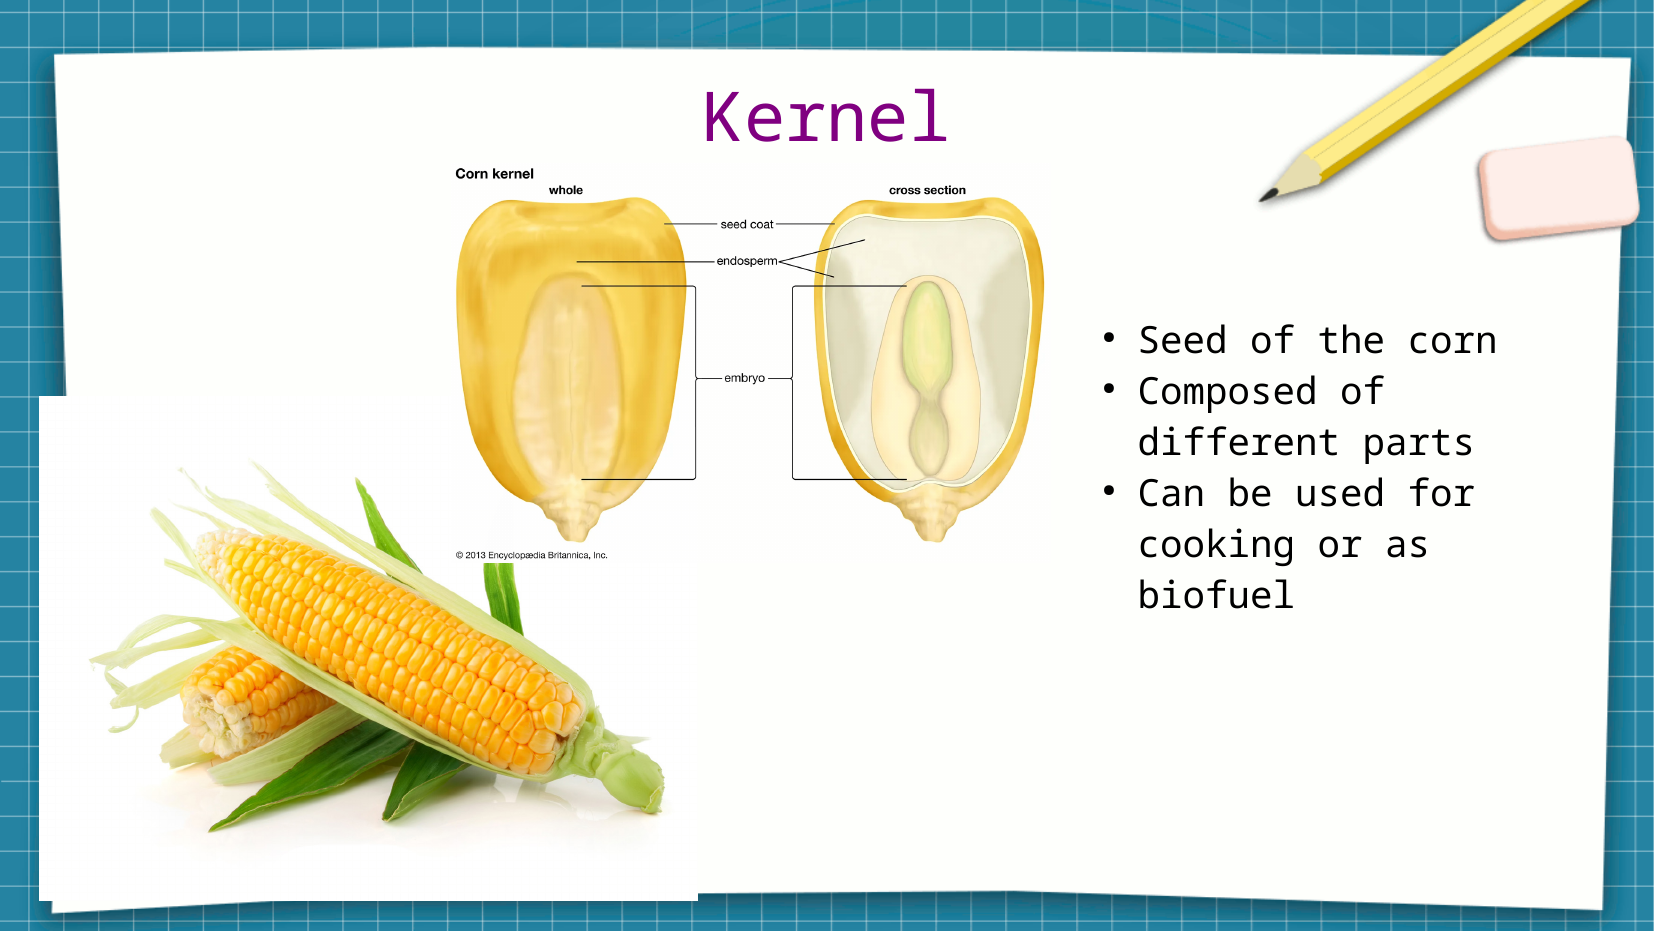

# Kernel
Seed of the corn
Composed of different parts
Can be used for cooking or as biofuel